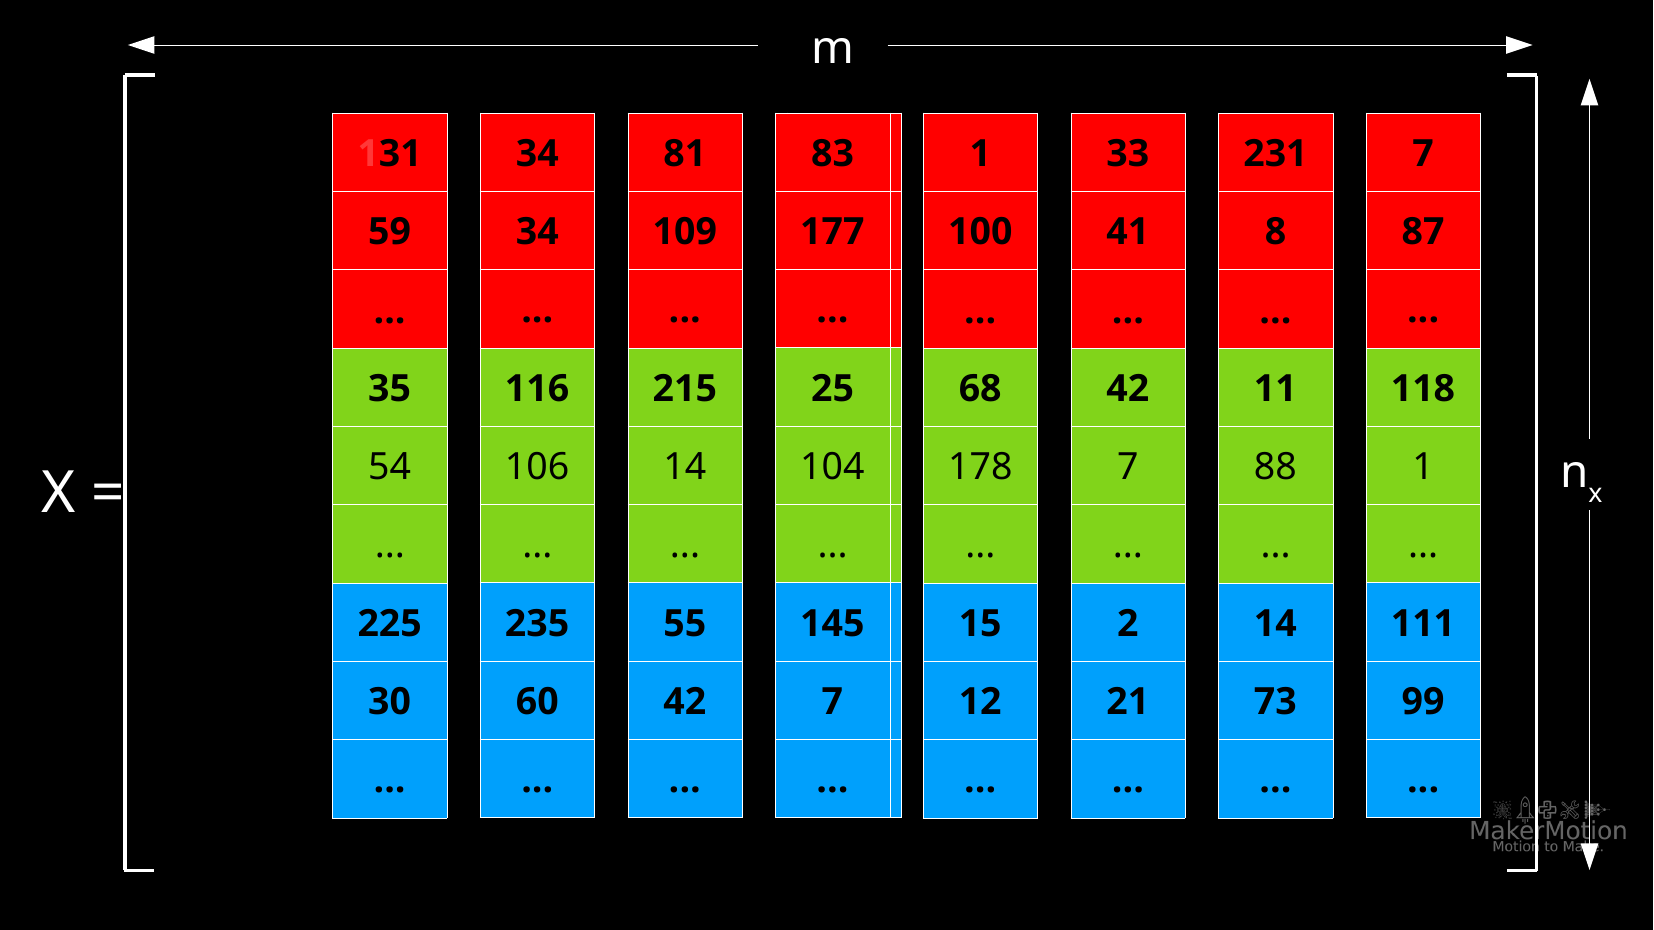

m
nx
X =
| 231 |
| --- |
| 159 |
| ... |
| 255 |
| 104 |
| ... |
| 255 |
| 70 |
| ... |
| 83 |
| --- |
| 177 |
| ... |
| 25 |
| 104 |
| ... |
| 145 |
| 7 |
| ... |
| 34 |
| --- |
| 34 |
| ... |
| 116 |
| 106 |
| ... |
| 235 |
| 60 |
| ... |
| 81 |
| --- |
| 109 |
| ... |
| 215 |
| 14 |
| ... |
| 55 |
| 42 |
| ... |
| 7 |
| --- |
| 87 |
| ... |
| 118 |
| 1 |
| ... |
| 111 |
| 99 |
| ... |
| 131 |
| --- |
| 59 |
| ... |
| 35 |
| 54 |
| ... |
| 225 |
| 30 |
| ... |
| 33 |
| --- |
| 41 |
| ... |
| 42 |
| 7 |
| ... |
| 2 |
| 21 |
| ... |
| 231 |
| --- |
| 8 |
| ... |
| 11 |
| 88 |
| ... |
| 14 |
| 73 |
| ... |
| 1 |
| --- |
| 100 |
| ... |
| 68 |
| 178 |
| ... |
| 15 |
| 12 |
| ... |